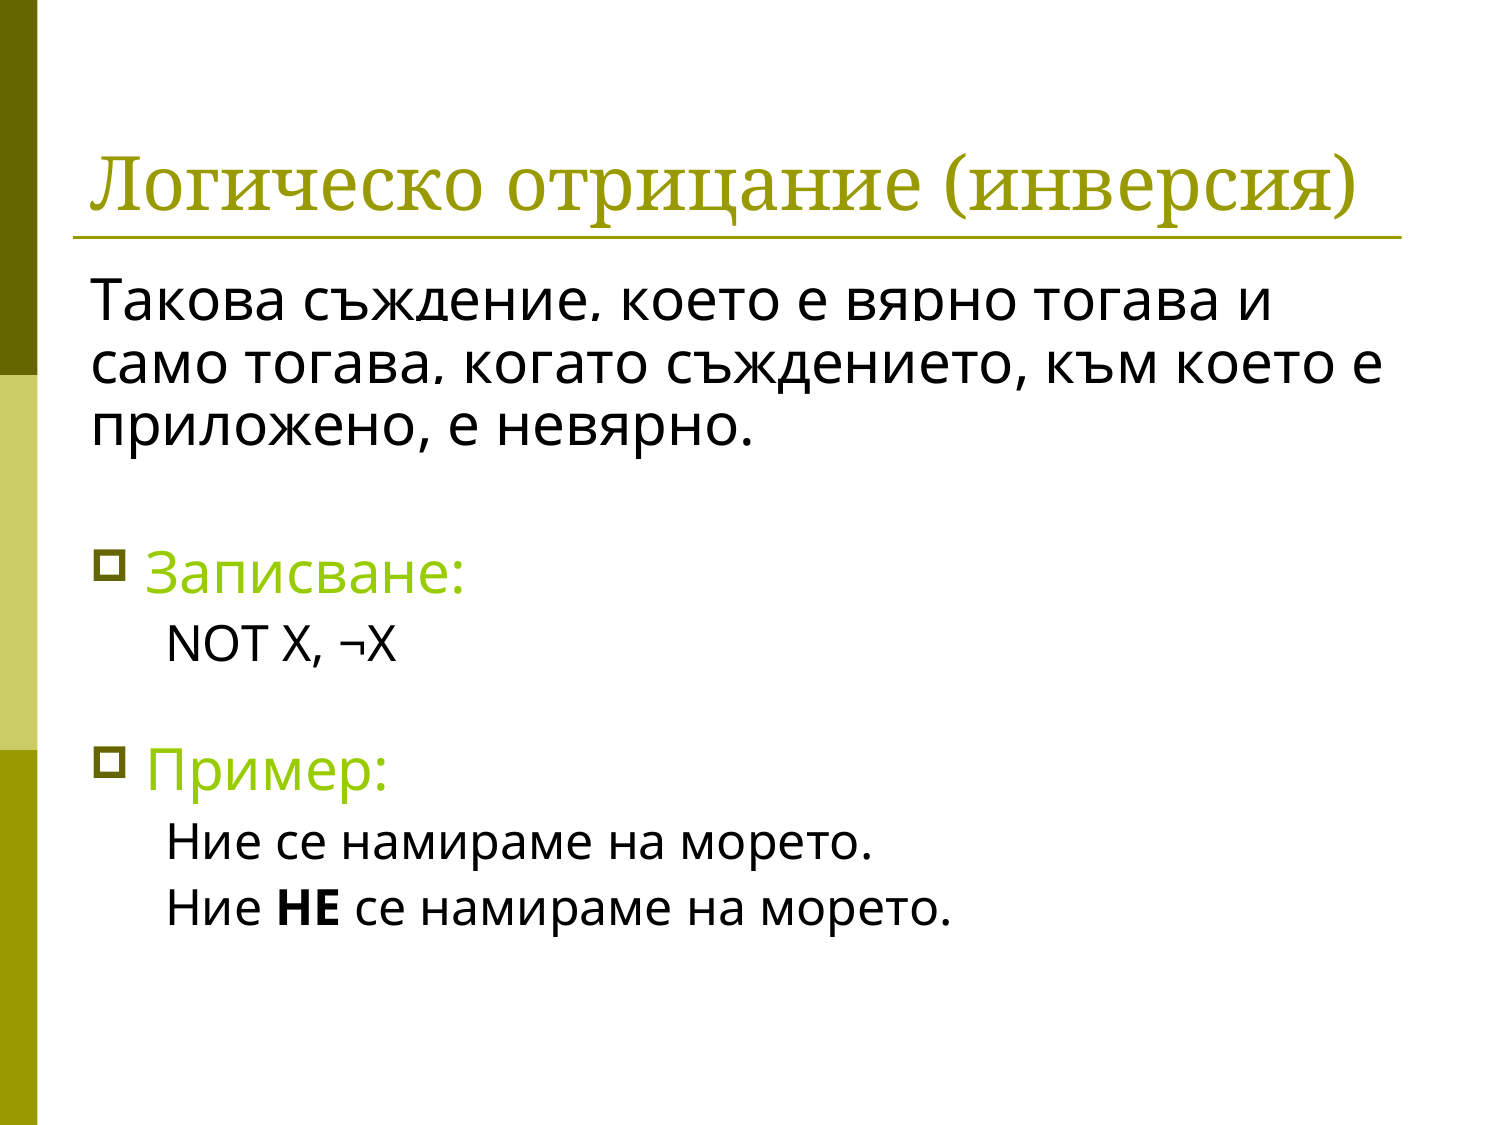

# Логическо отрицание (инверсия)
Такова съждение, което е вярно тогава и само тогава, когато съждението, към което е приложено, е невярно.
 Записване:
NOT X, ¬X
 Пример:
Ние се намираме на морето.
Ние НЕ се намираме на морето.